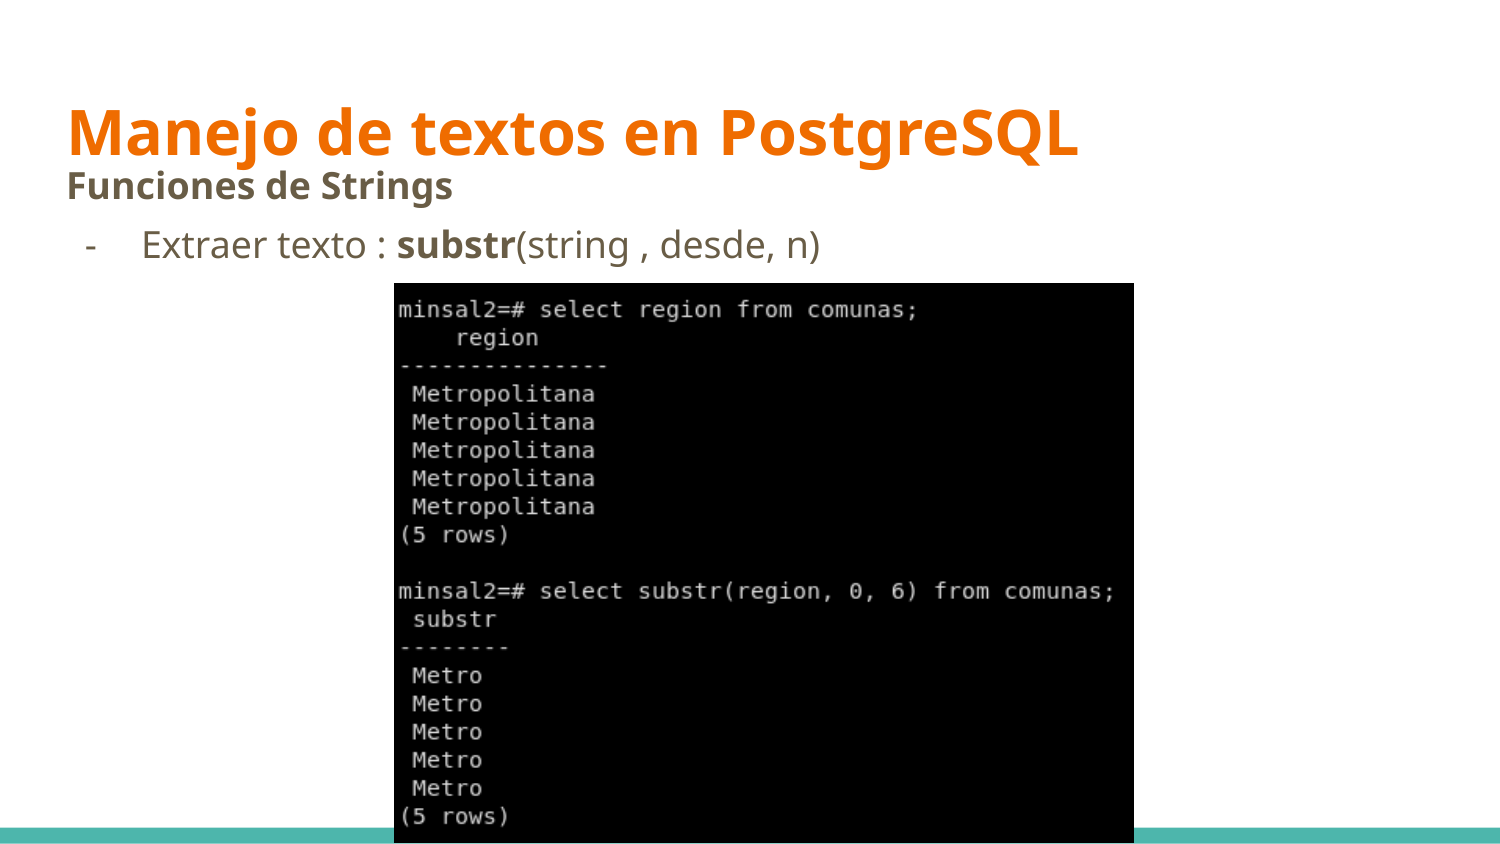

# Manejo de textos en PostgreSQL
Funciones de Strings
Extraer texto : substr(string , desde, n)